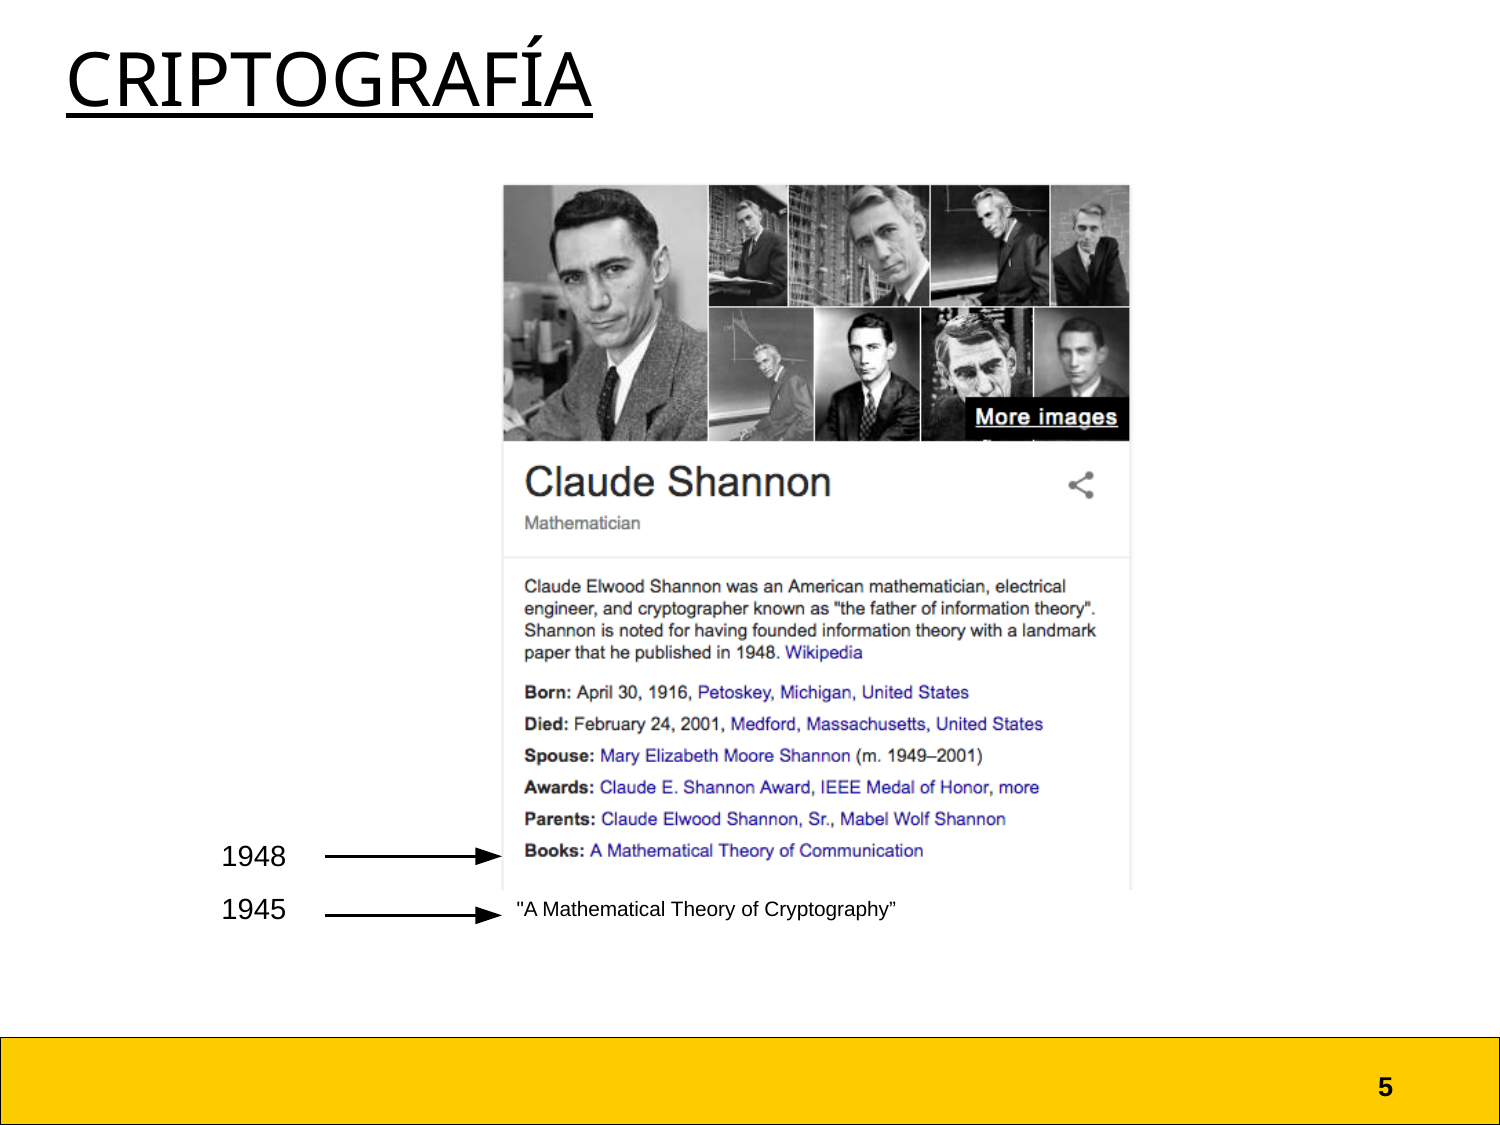

# CRIPTOGRAFÍA
1948
1945
"A Mathematical Theory of Cryptography”